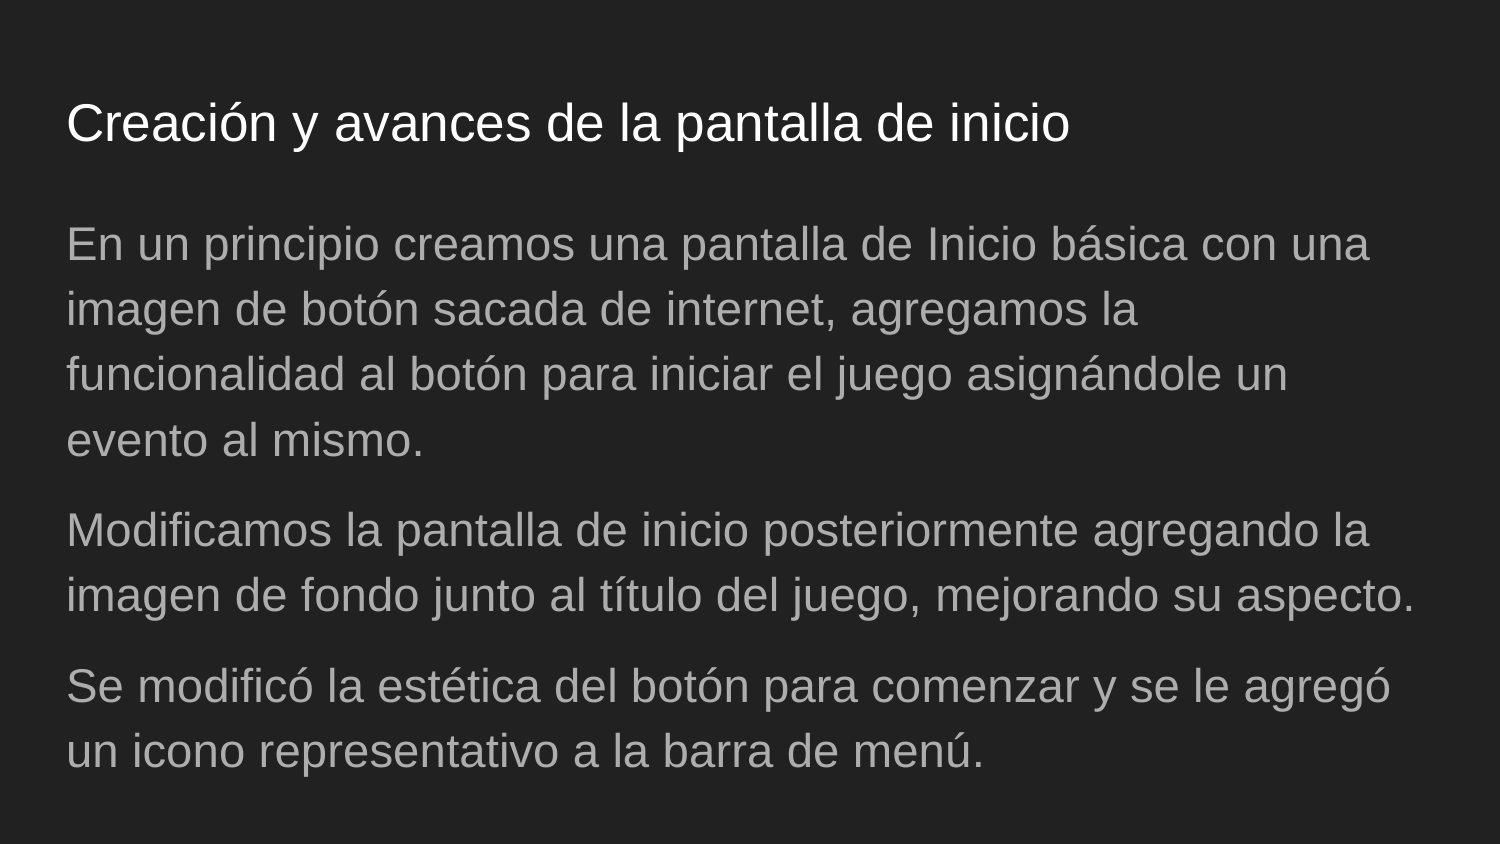

# Creación y avances de la pantalla de inicio
En un principio creamos una pantalla de Inicio básica con una imagen de botón sacada de internet, agregamos la funcionalidad al botón para iniciar el juego asignándole un evento al mismo.
Modificamos la pantalla de inicio posteriormente agregando la imagen de fondo junto al título del juego, mejorando su aspecto.
Se modificó la estética del botón para comenzar y se le agregó un icono representativo a la barra de menú.